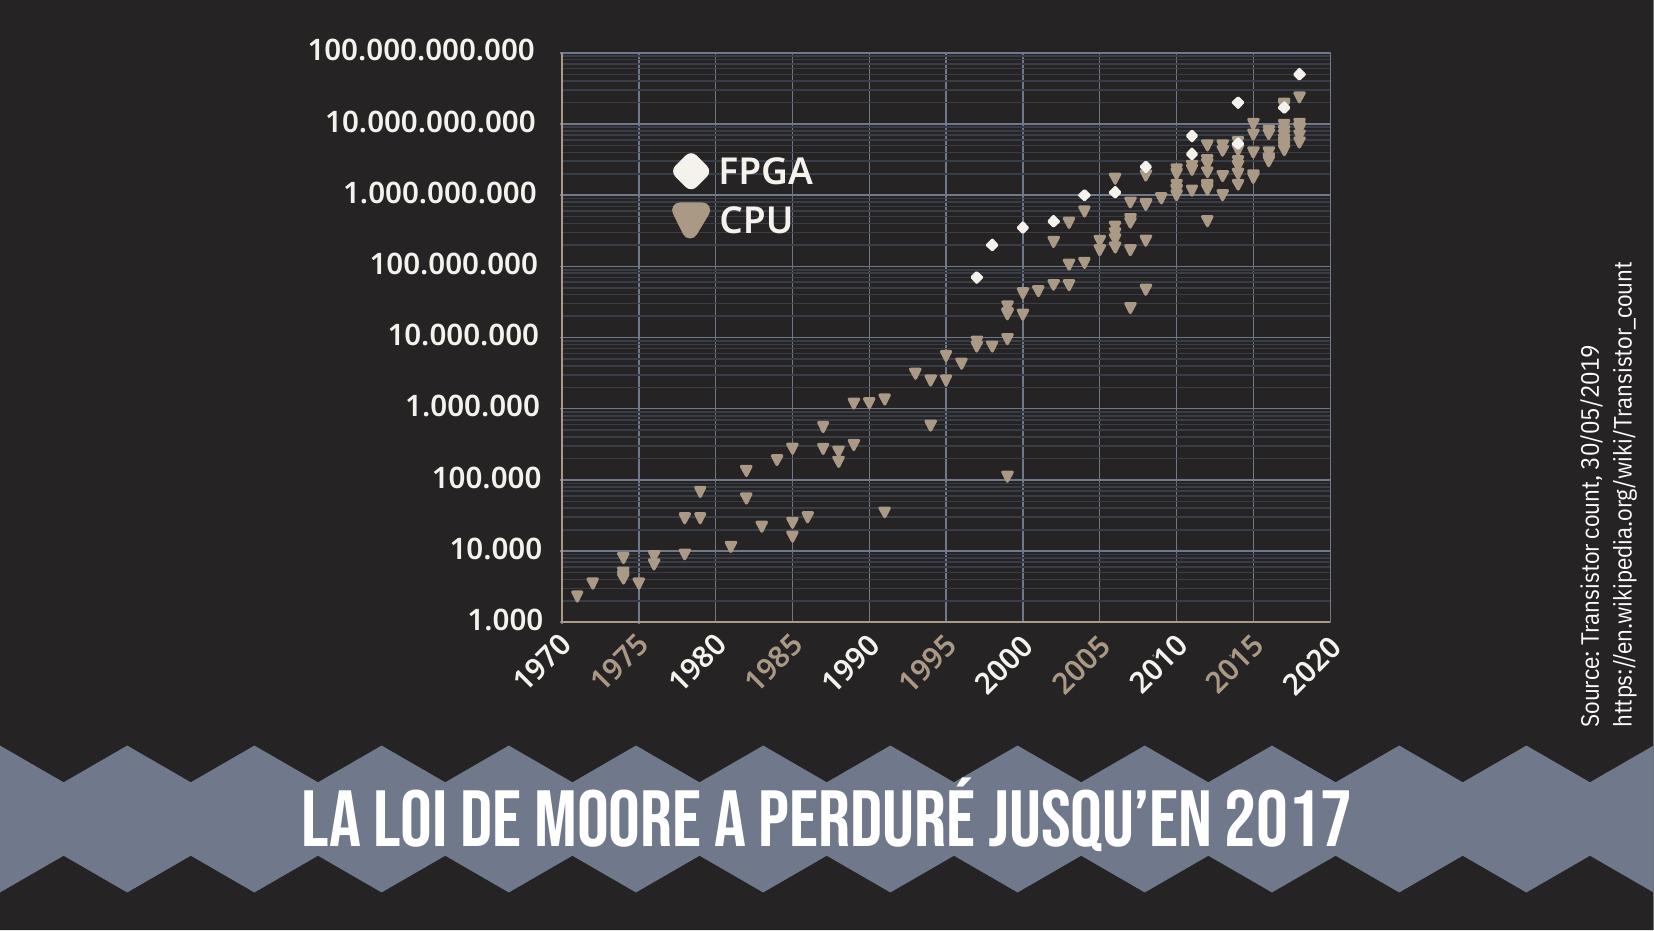

Source: Transistor count, 30/05/2019
https://en.wikipedia.org/wiki/Transistor_count
# La loi de Moore a perduré jusqu’en 2017